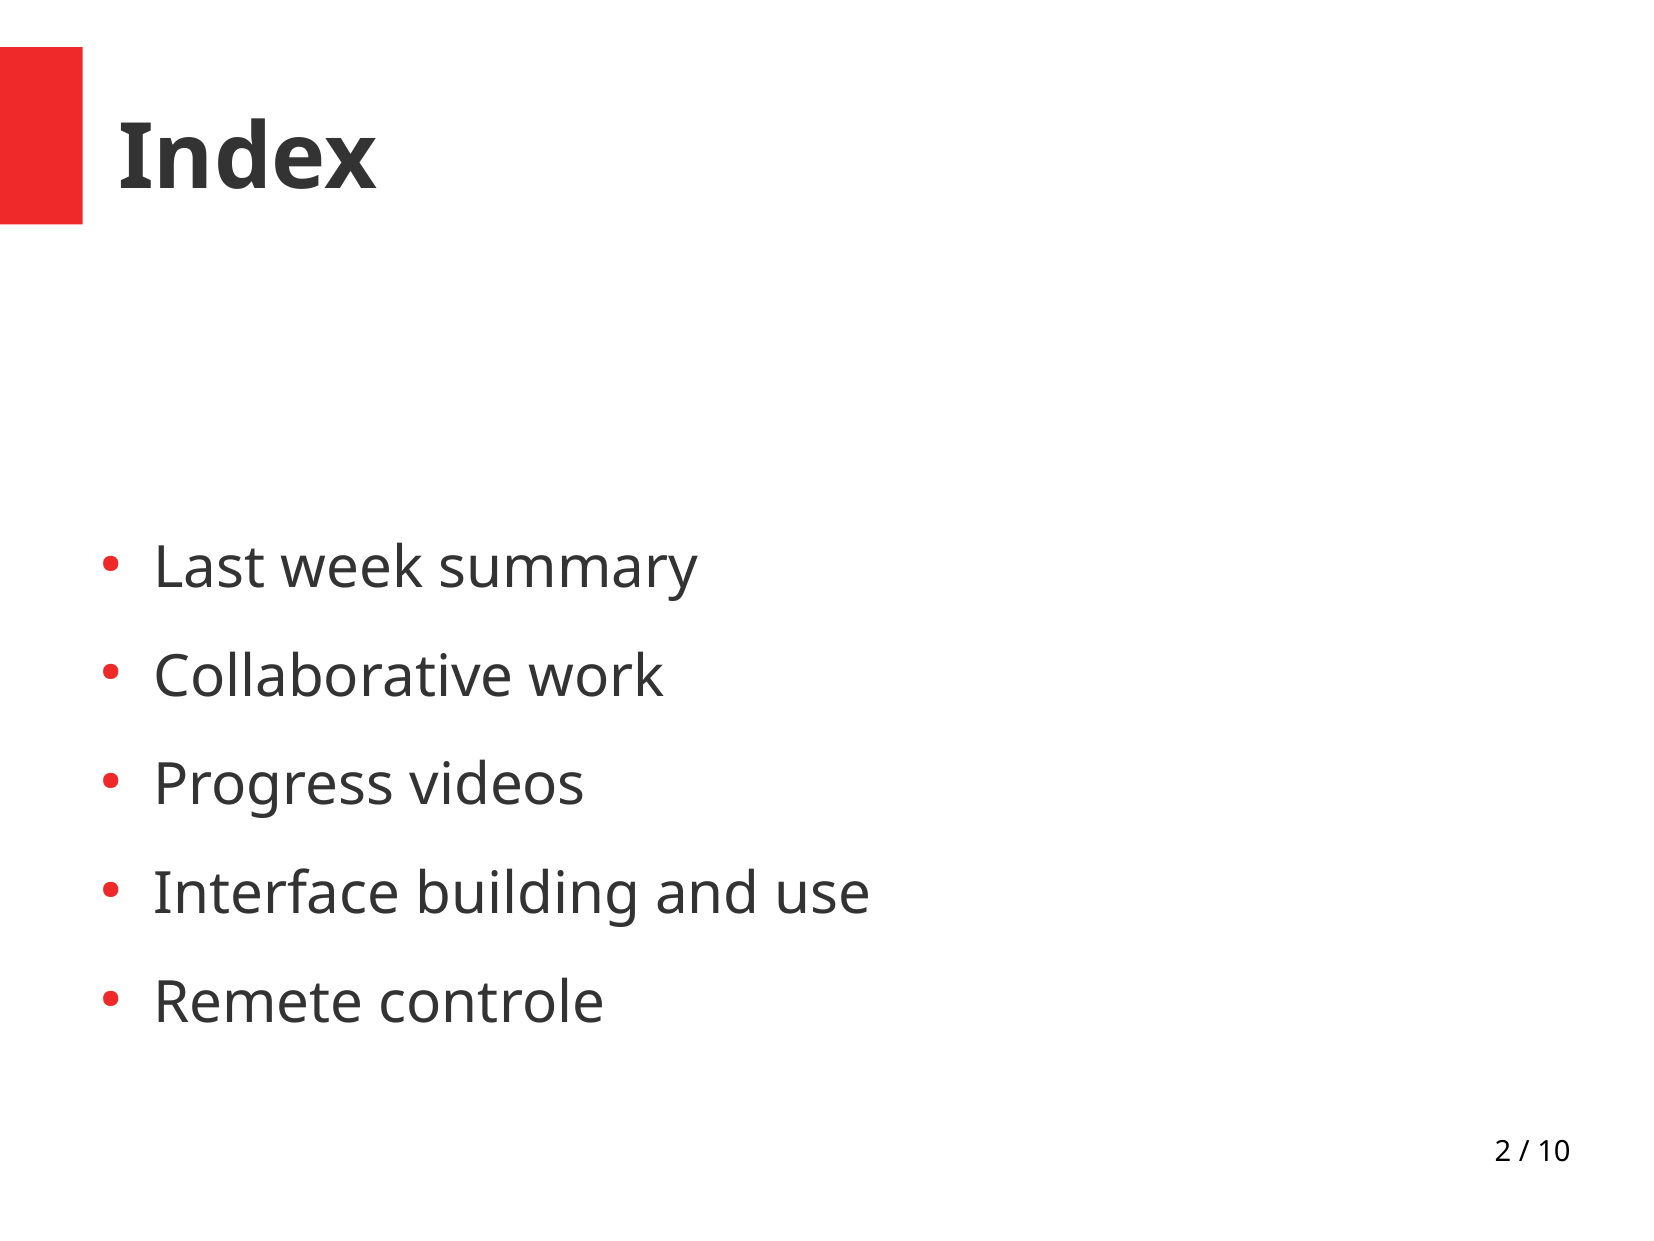

# Index
Last week summary
Collaborative work
Progress videos
Interface building and use
Remete controle
2